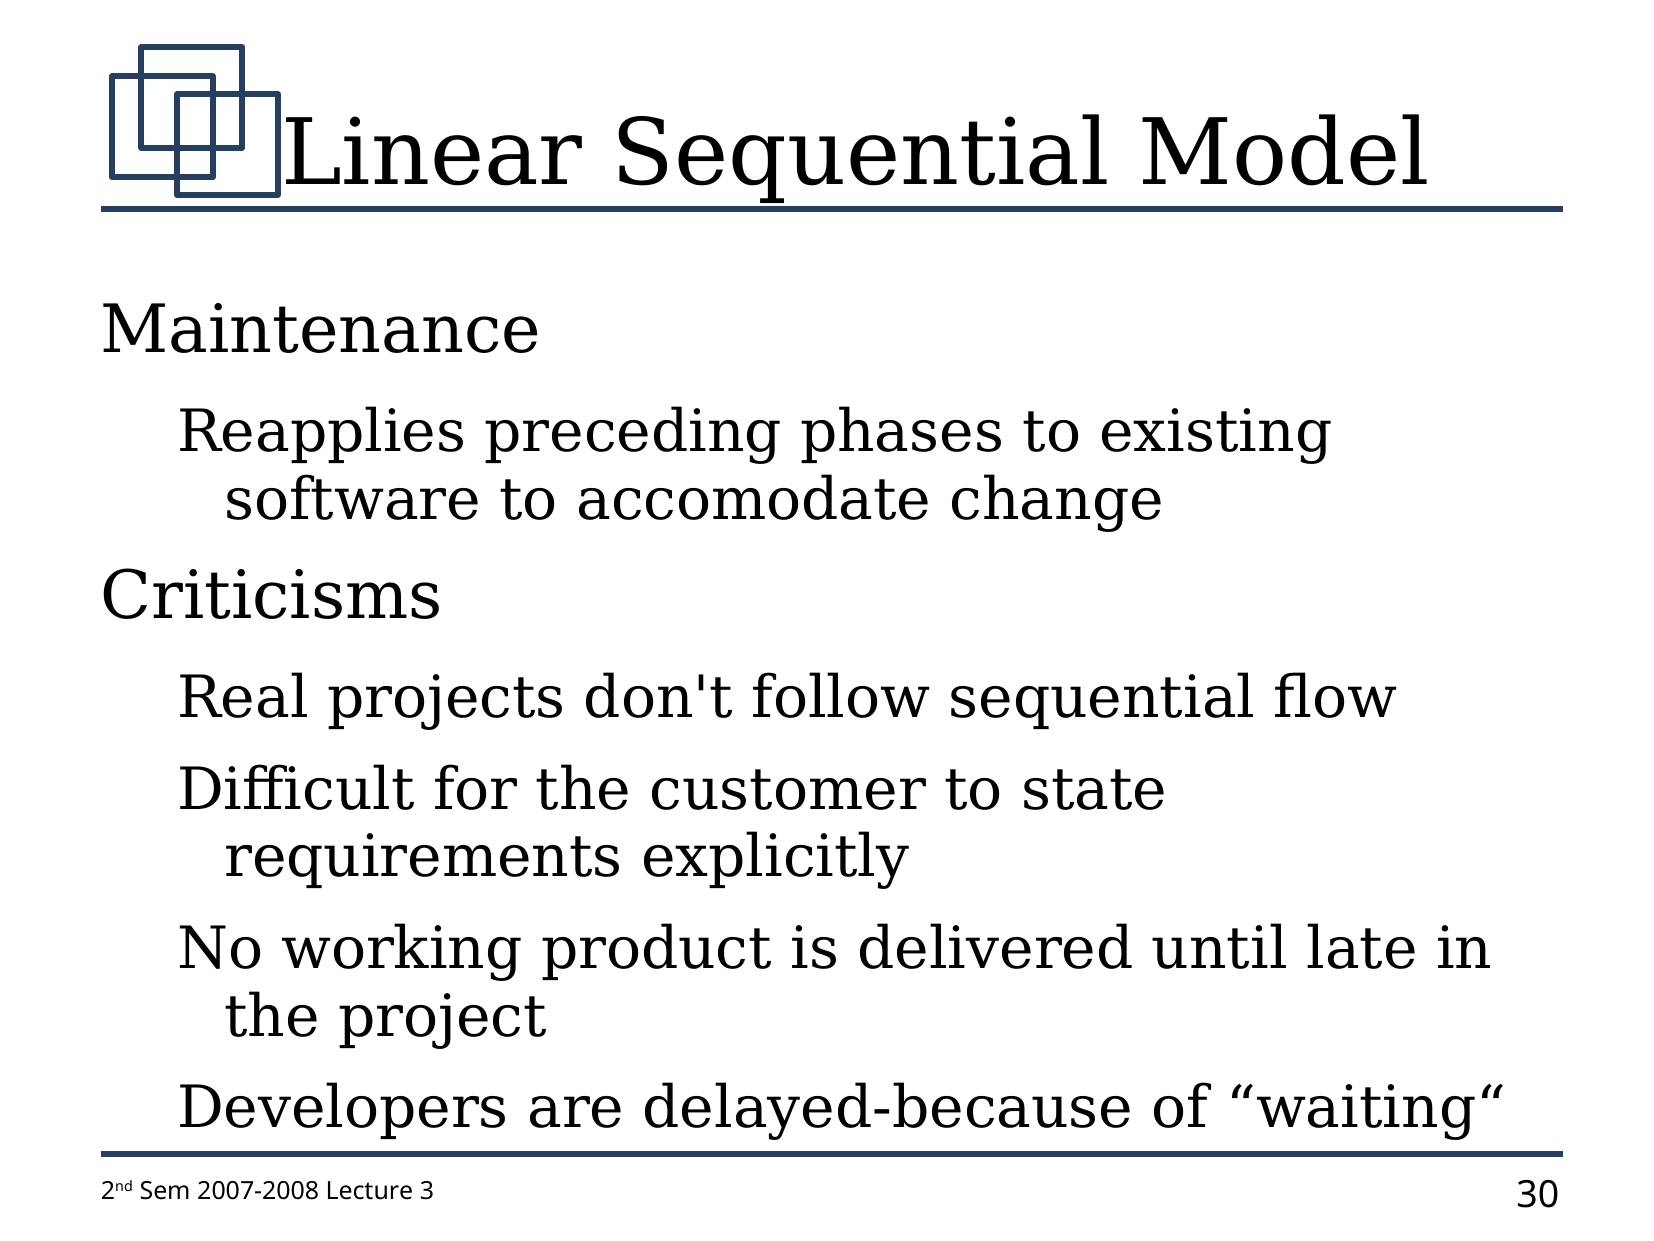

# Linear Sequential Model
Maintenance
Reapplies preceding phases to existing software to accomodate change
Criticisms
Real projects don't follow sequential flow
Difficult for the customer to state requirements explicitly
No working product is delivered until late in the project
Developers are delayed-because of “waiting“